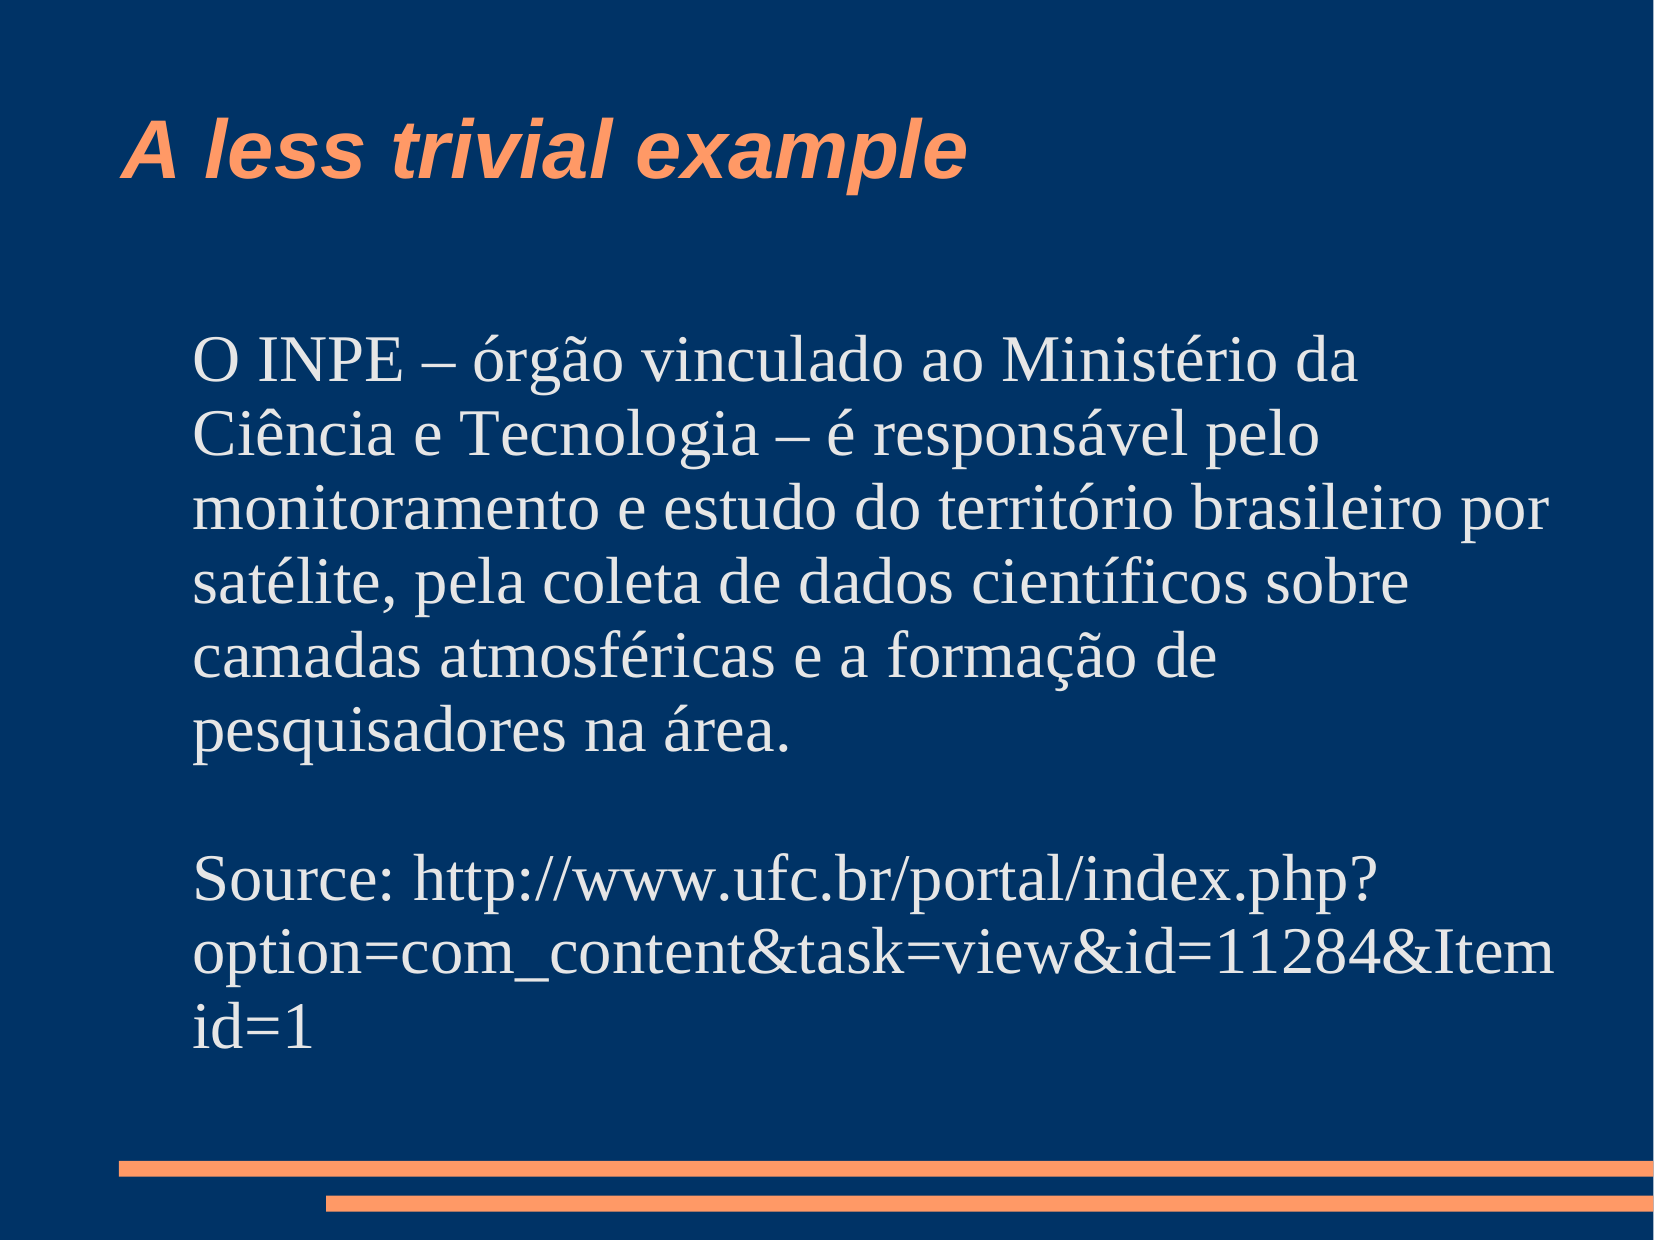

# A less trivial example
O INPE – órgão vinculado ao Ministério da Ciência e Tecnologia – é responsável pelo monitoramento e estudo do território brasileiro por satélite, pela coleta de dados científicos sobre camadas atmosféricas e a formação de pesquisadores na área.
Source: http://www.ufc.br/portal/index.php?option=com_content&task=view&id=11284&Itemid=1